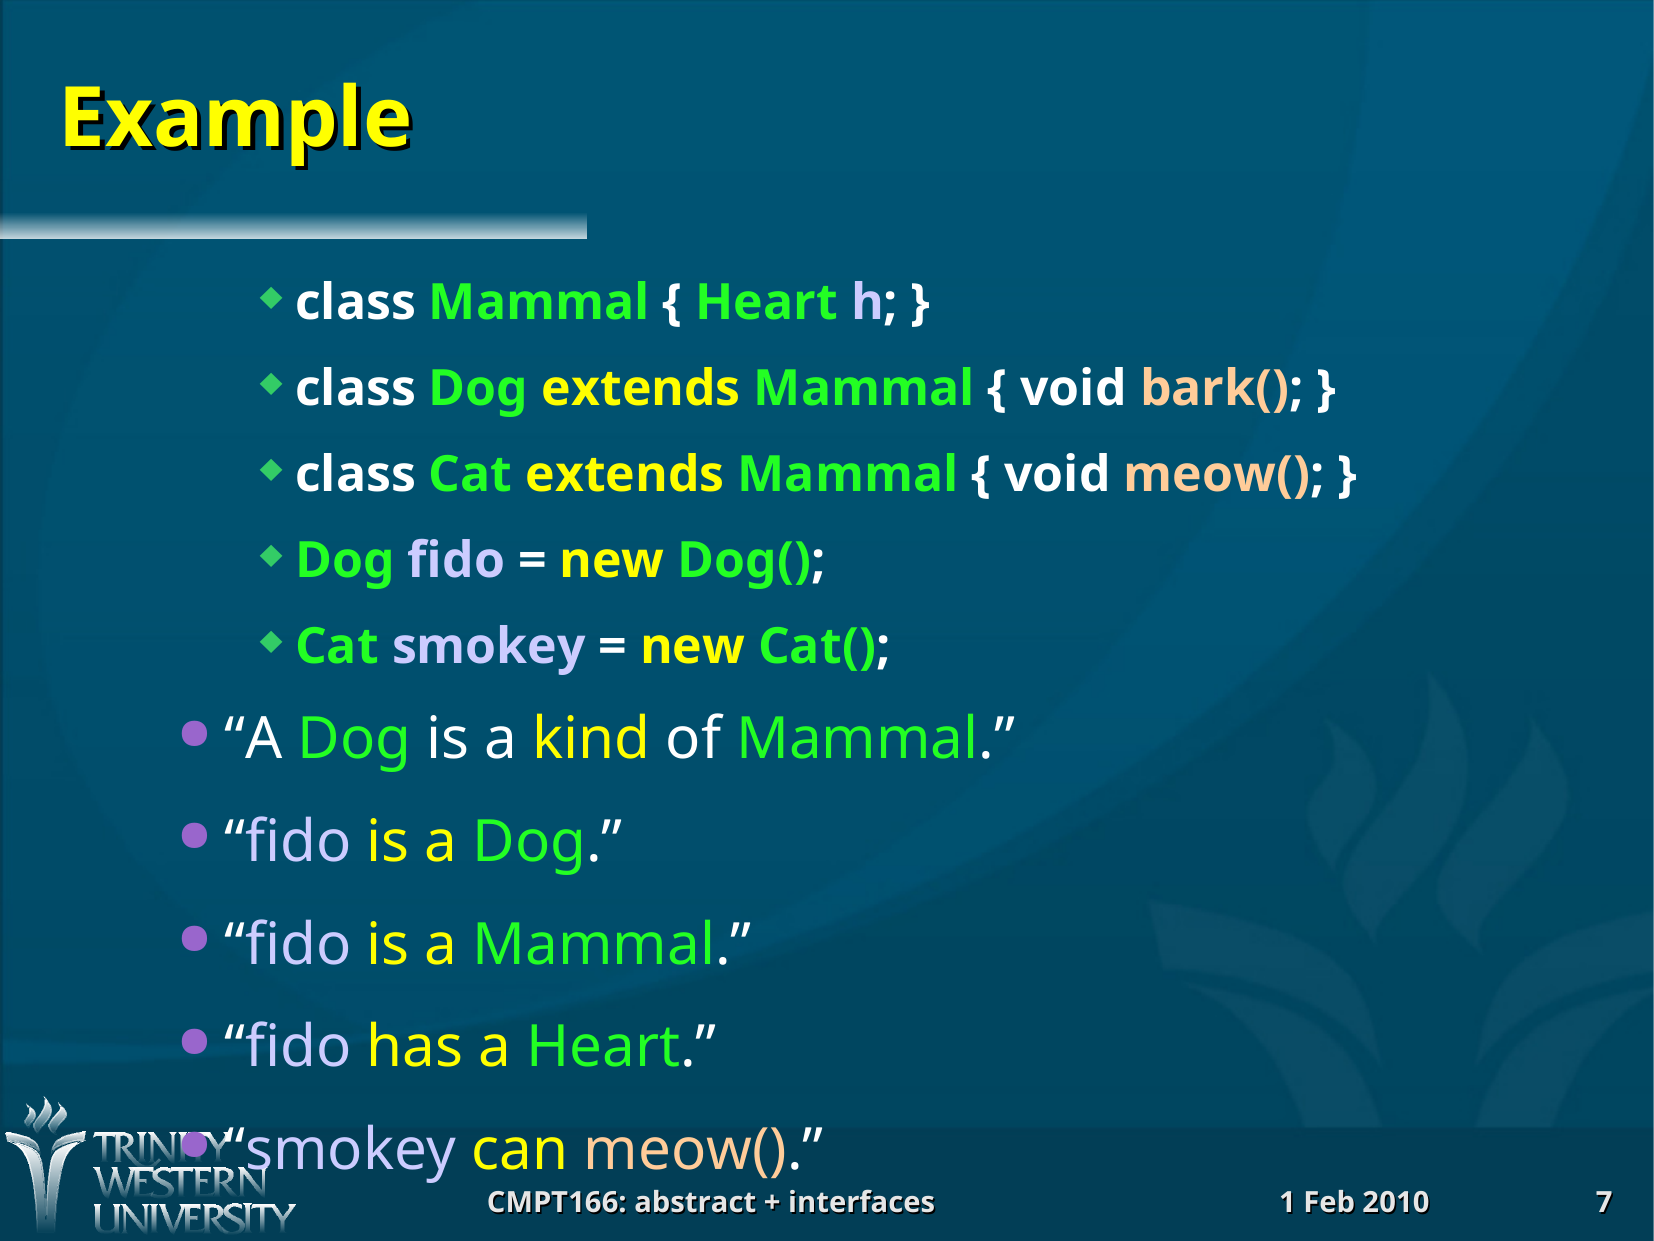

# Example
class Mammal { Heart h; }
class Dog extends Mammal { void bark(); }
class Cat extends Mammal { void meow(); }
Dog fido = new Dog();
Cat smokey = new Cat();
“A Dog is a kind of Mammal.”
“fido is a Dog.”
“fido is a Mammal.”
“fido has a Heart.”
“smokey can meow().”
CMPT166: abstract + interfaces
1 Feb 2010
7